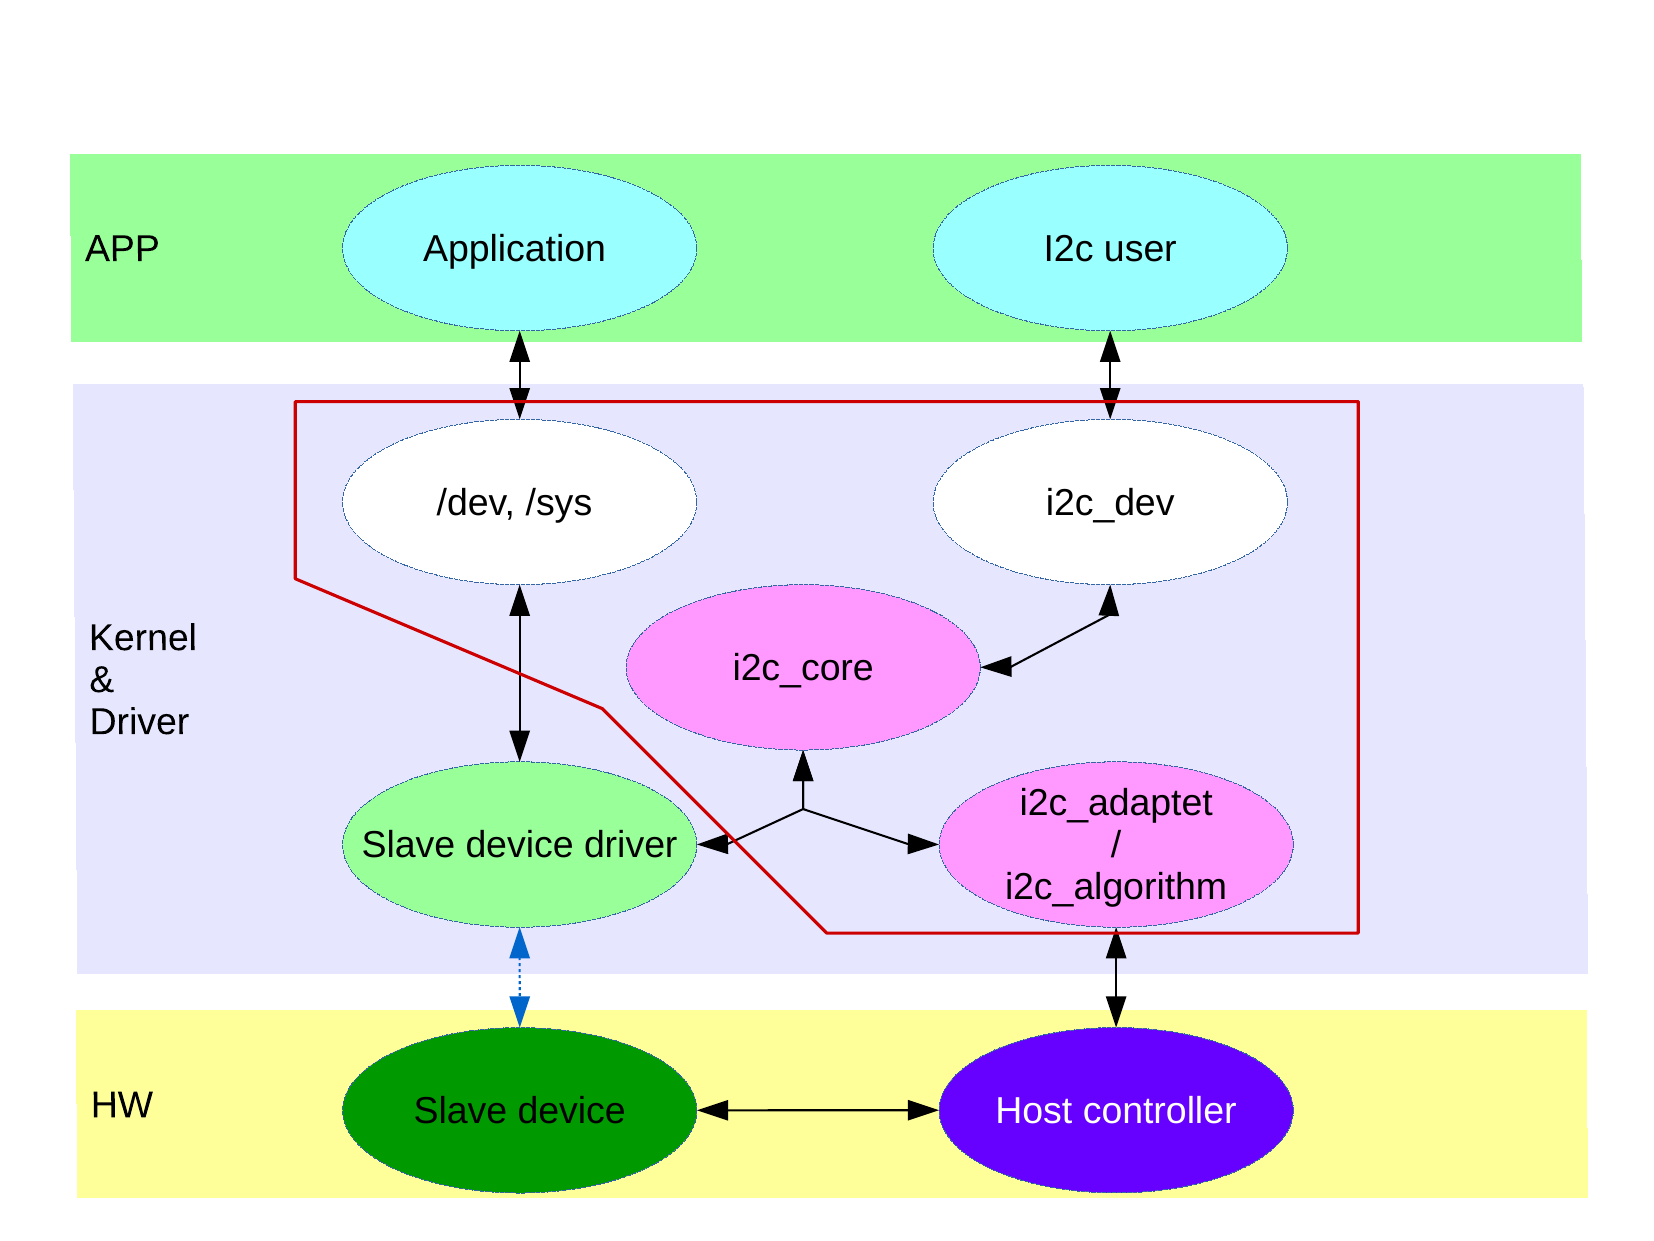

APP
Application
I2c user
Kernel
&
Driver
/dev, /sys
i2c_dev
i2c_core
Slave device driver
i2c_adaptet
/
i2c_algorithm
HW
Host controller
Slave device